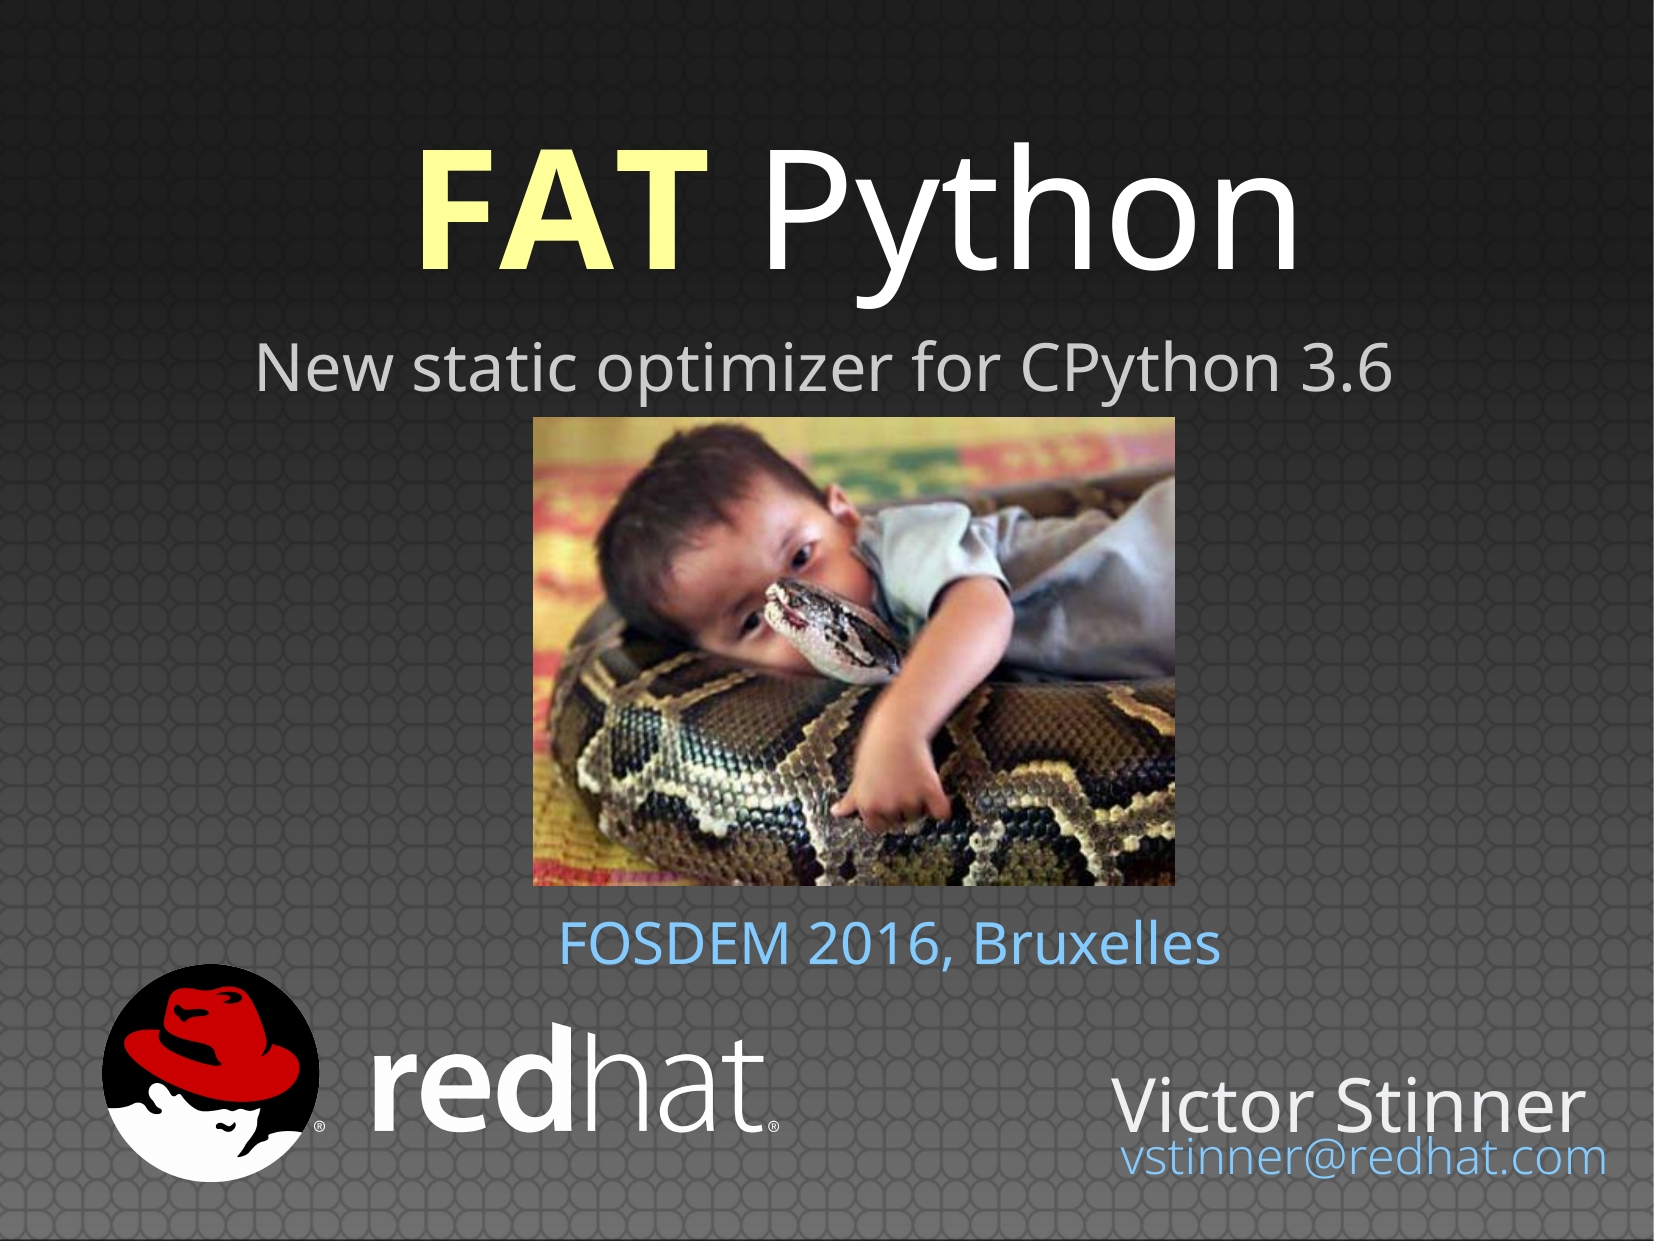

FAT Python
New static optimizer for CPython 3.6
# FOSDEM 2016, Bruxelles
Victor Stinner
vstinner@redhat.com